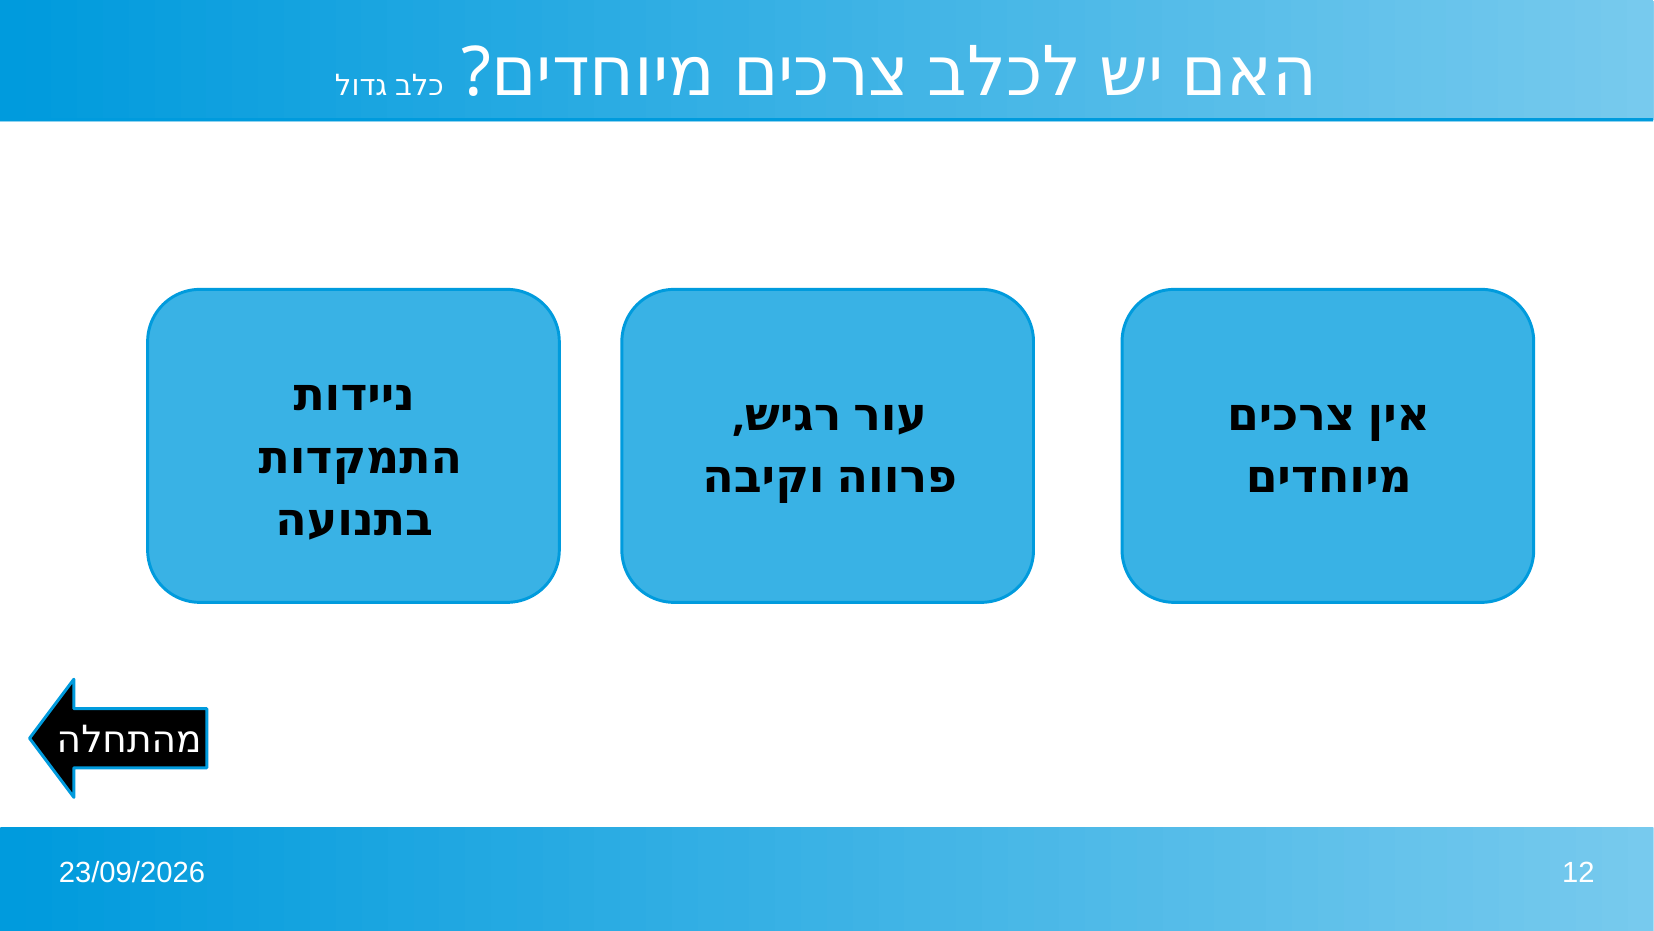

# האם יש לכלב צרכים מיוחדים? כלב גדול
ניידות
התמקדות בתנועה
עור רגיש, פרווה וקיבה
אין צרכים מיוחדים
מהתחלה
12